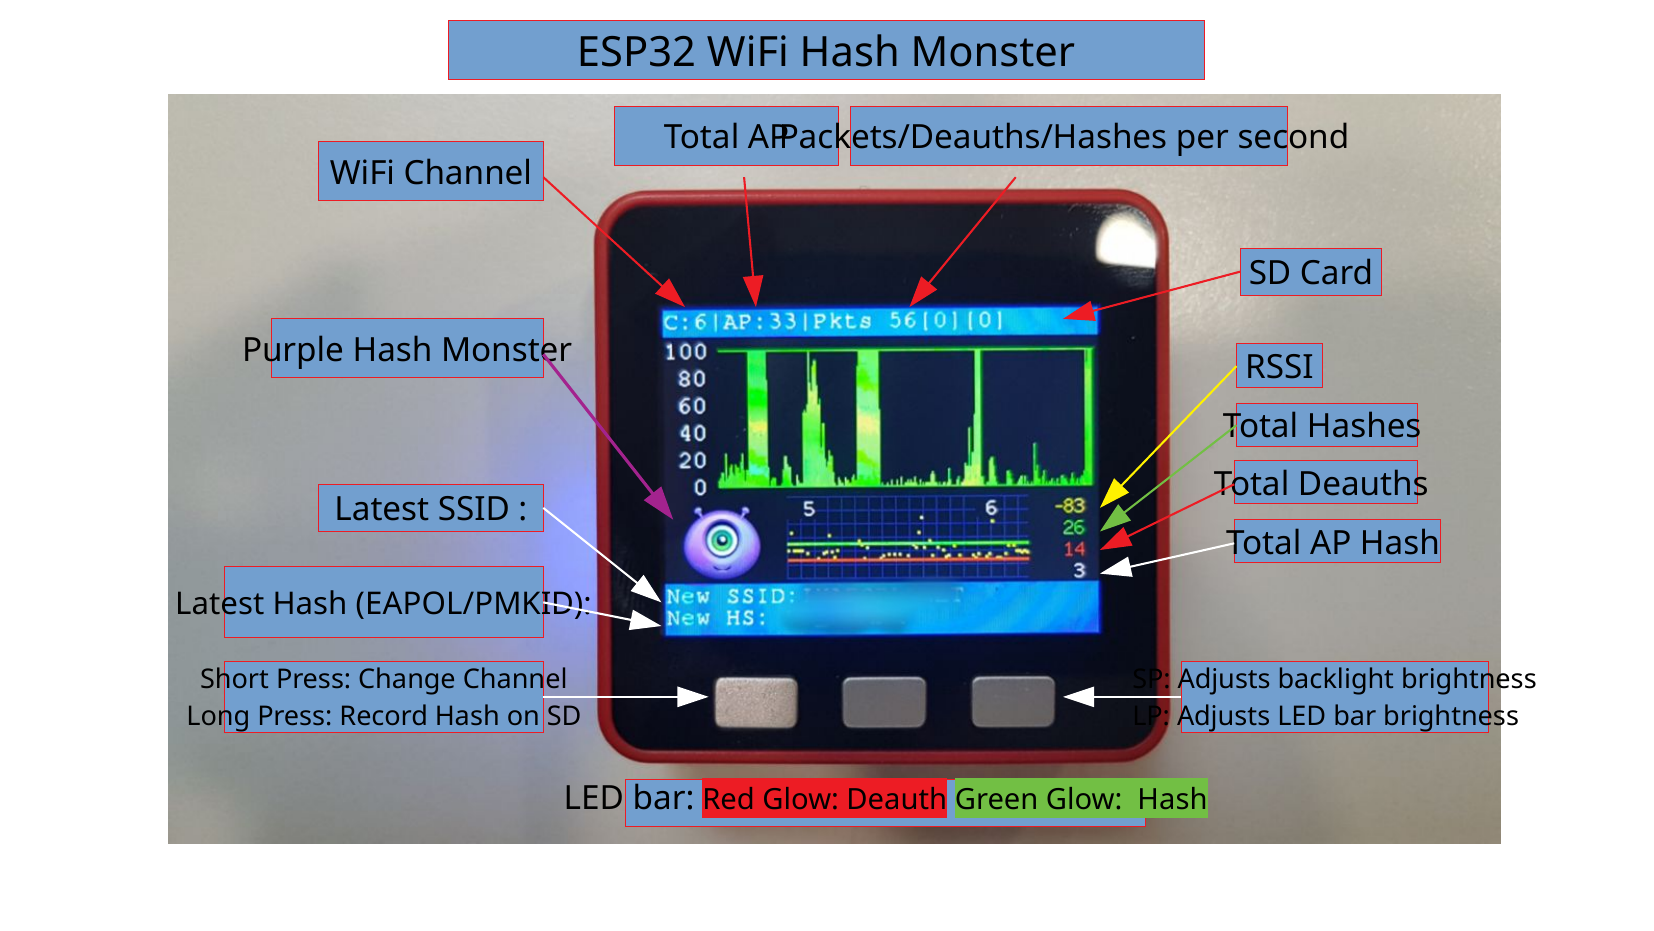

ESP32 WiFi Hash Monster
Total AP
Packets/Deauths/Hashes per second
WiFi Channel
SD Card
Purple Hash Monster
RSSI
Total Hashes
Total Deauths
Latest SSID :
Total AP Hash
Latest Hash (EAPOL/PMKID):
Short Press: Change Channel
Long Press: Record Hash on SD
SP: Adjusts backlight brightness
LP: Adjusts LED bar brightness
LED bar: Red Glow: Deauth Green Glow: Hash